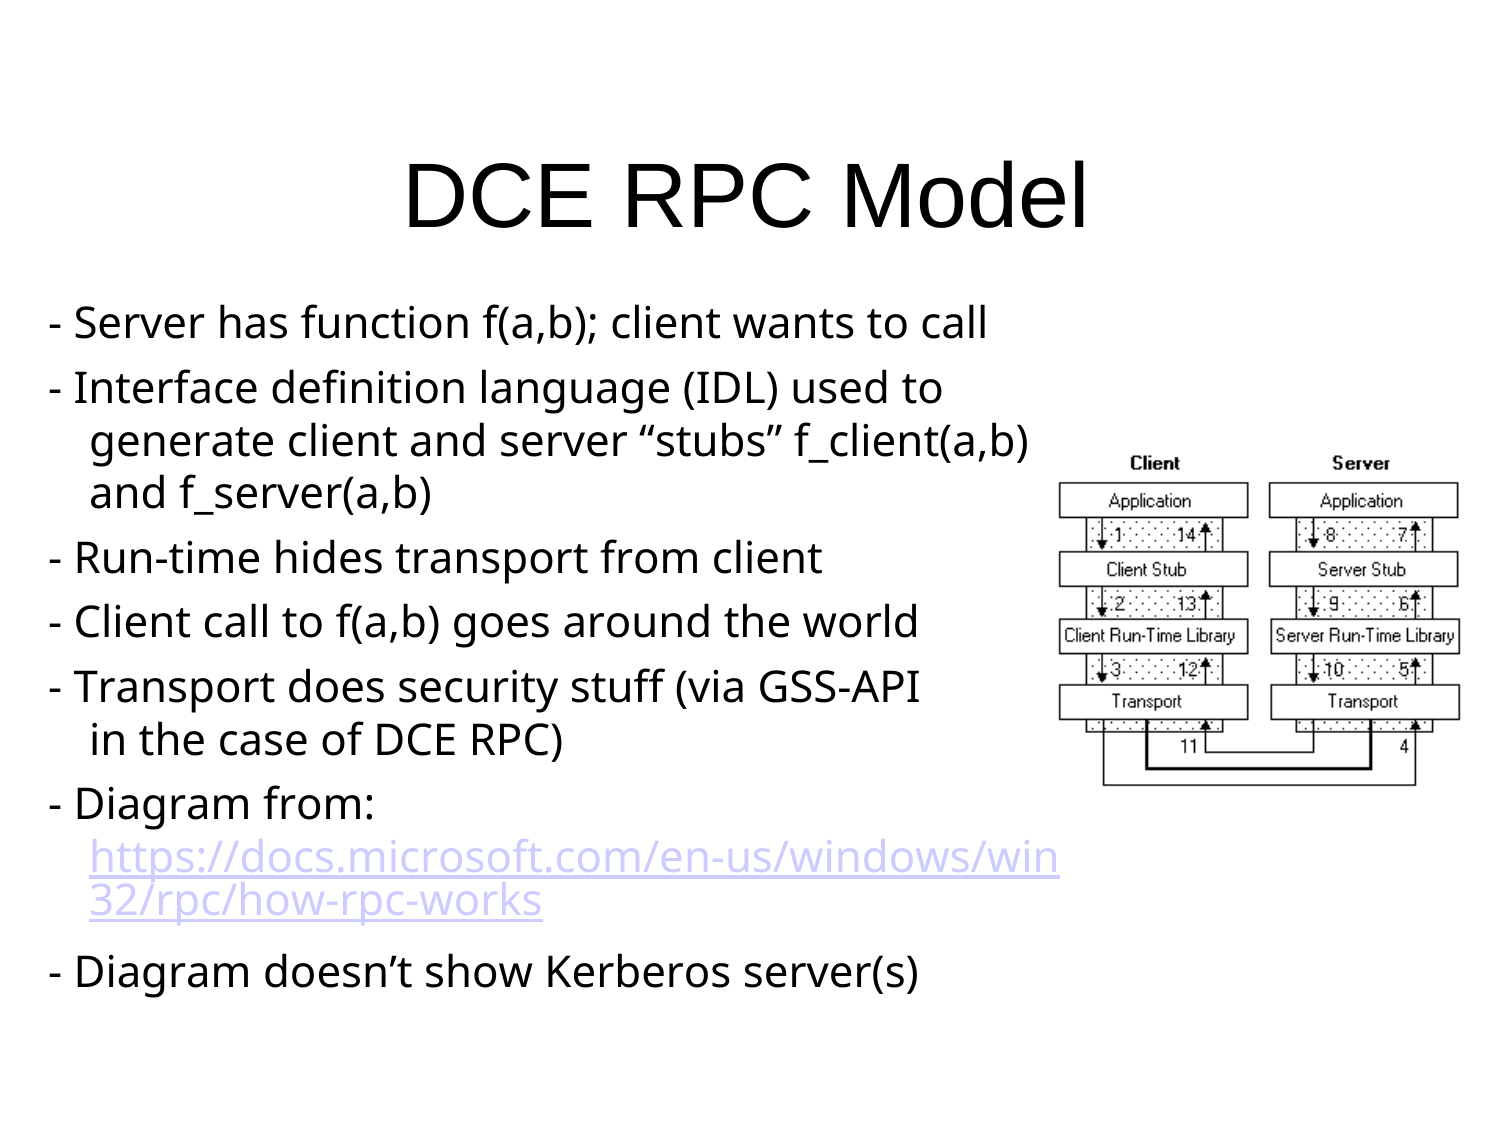

# DCE RPC Model
- Server has function f(a,b); client wants to call
- Interface definition language (IDL) used to generate client and server “stubs” f_client(a,b) and f_server(a,b)
- Run-time hides transport from client
- Client call to f(a,b) goes around the world
- Transport does security stuff (via GSS-API
in the case of DCE RPC)
- Diagram from: https://docs.microsoft.com/en-us/windows/win32/rpc/how-rpc-works
- Diagram doesn’t show Kerberos server(s)